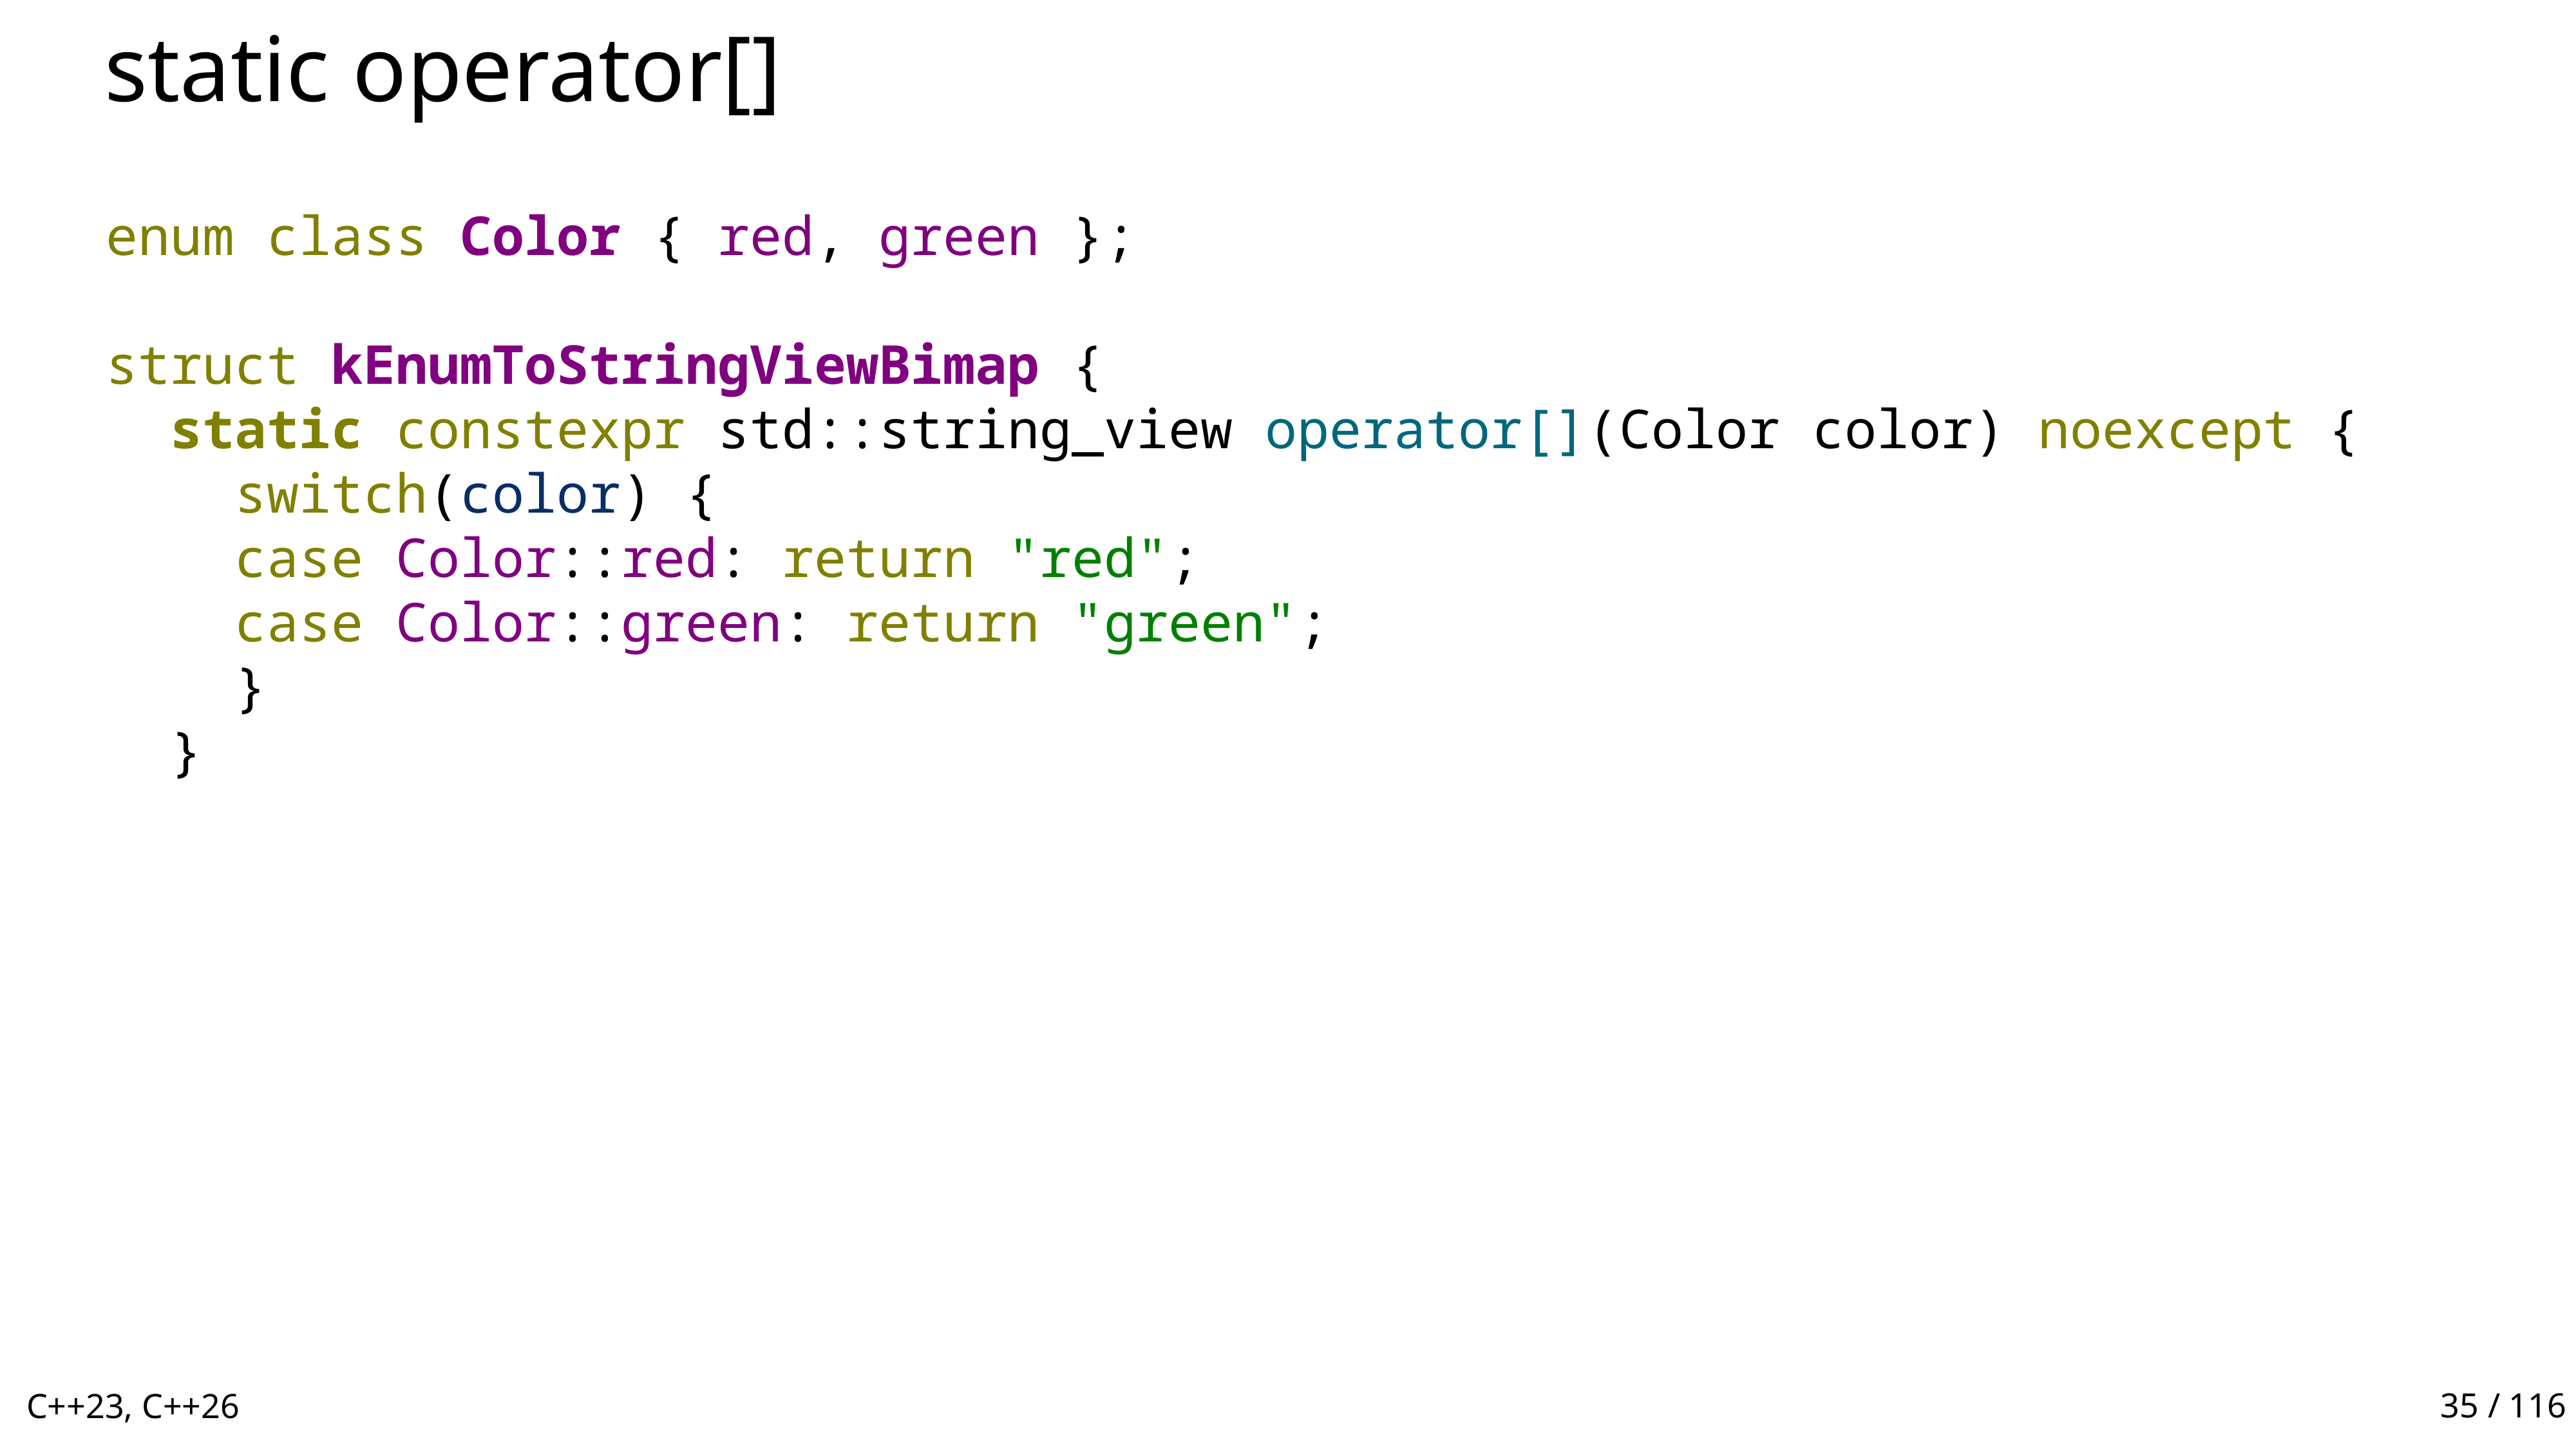

static operator[]
# enum class Color { red, green };
struct kEnumToStringViewBimap {
 static constexpr std::string_view operator[](Color color) noexcept {
 switch(color) {
 case Color::red: return "red";
 case Color::green: return "green";
 }
 }
C++23, C++26